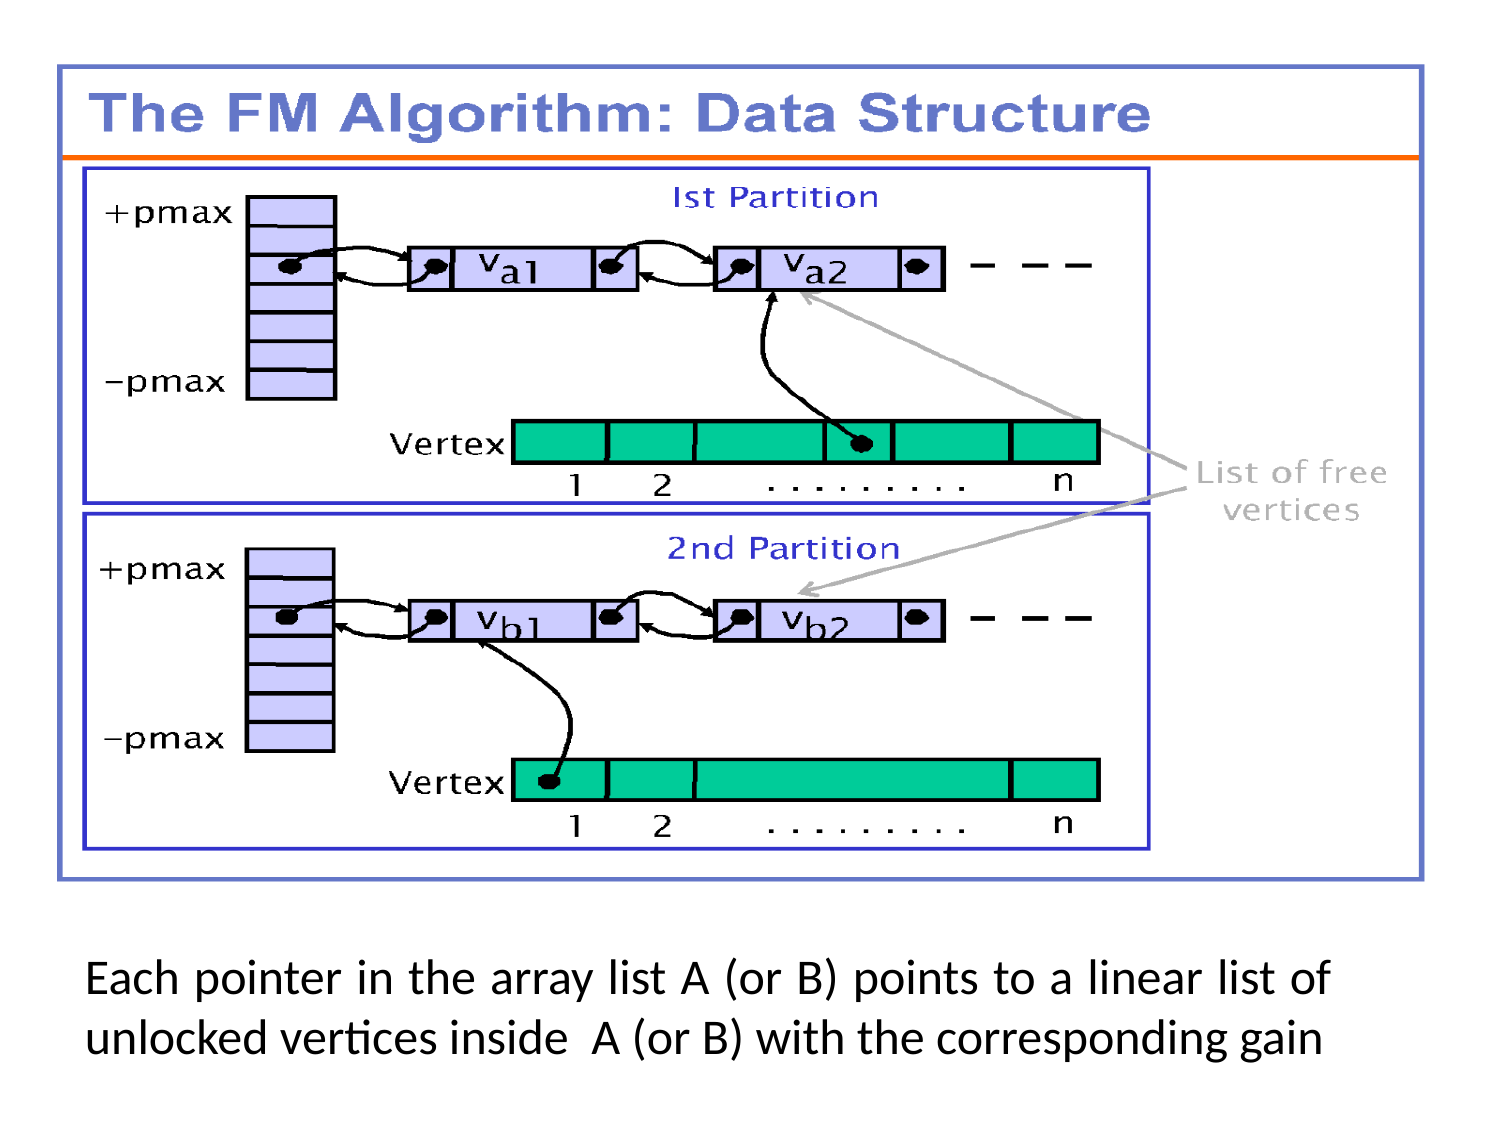

Each pointer in the array list A (or B) points to a linear list of unlocked vertices inside A (or B) with the corresponding gain